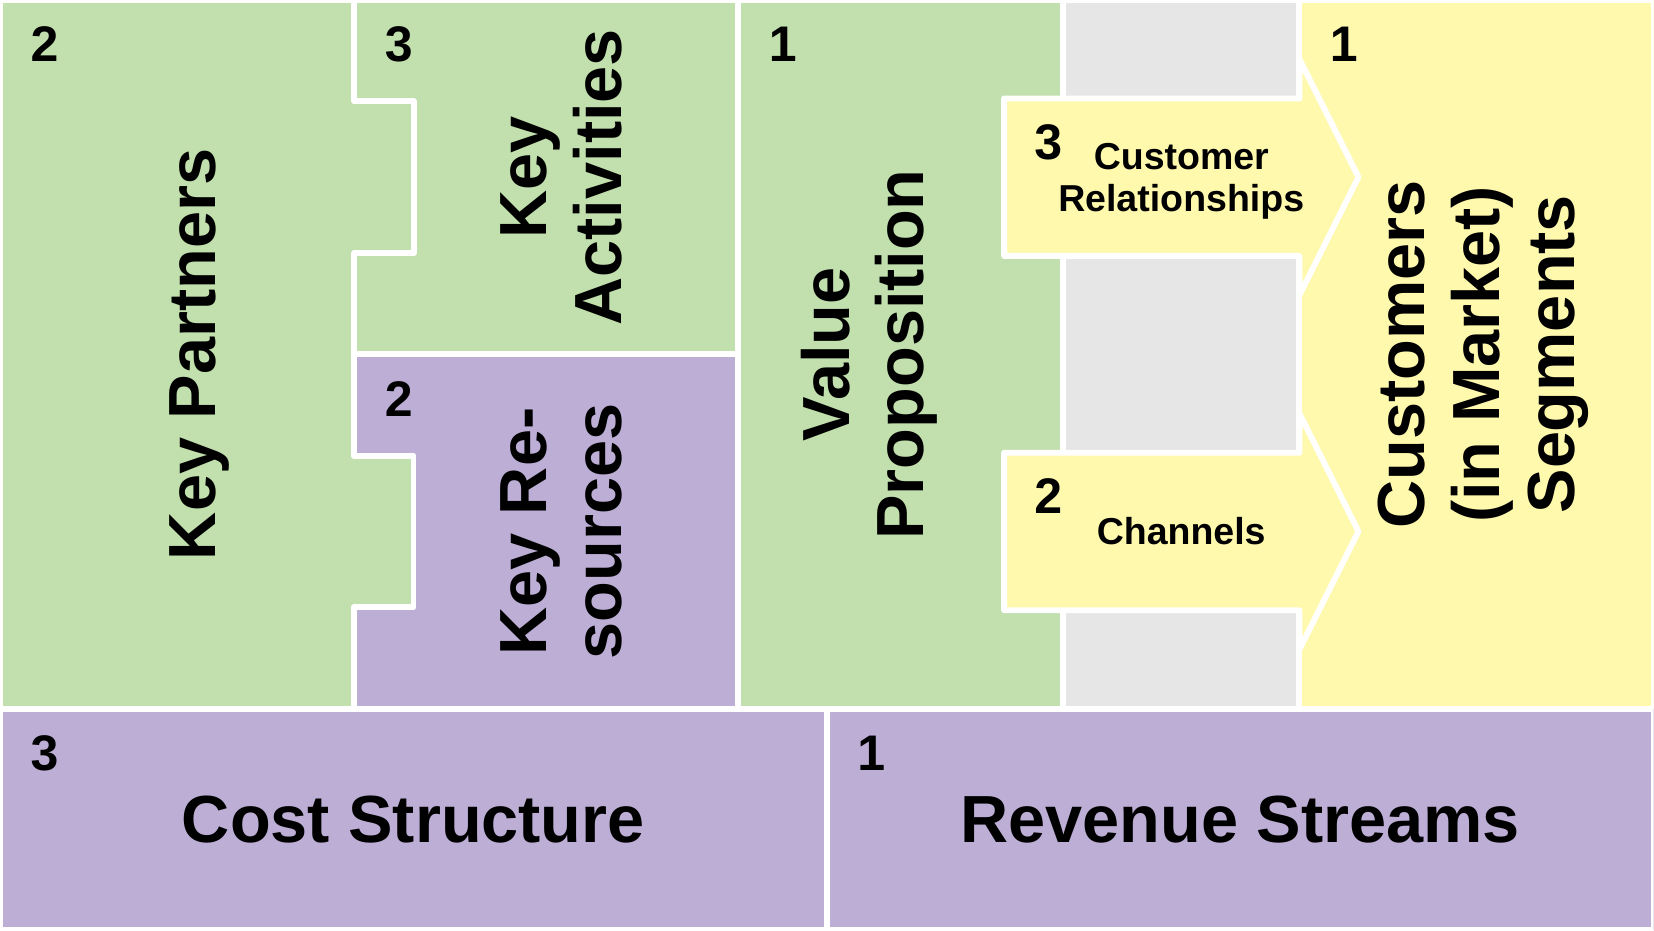

Key Partners
Key
Activities
Value
Proposition
Customers
(in Market)
Segments
2
3
1
1
Customer Relationships
3
Key Re-sources
2
Channels
2
Cost Structure
Revenue Streams
3
1
Commercial Open Source Startups
4
© 2021 Dirk Riehle - Some Rights Reserved